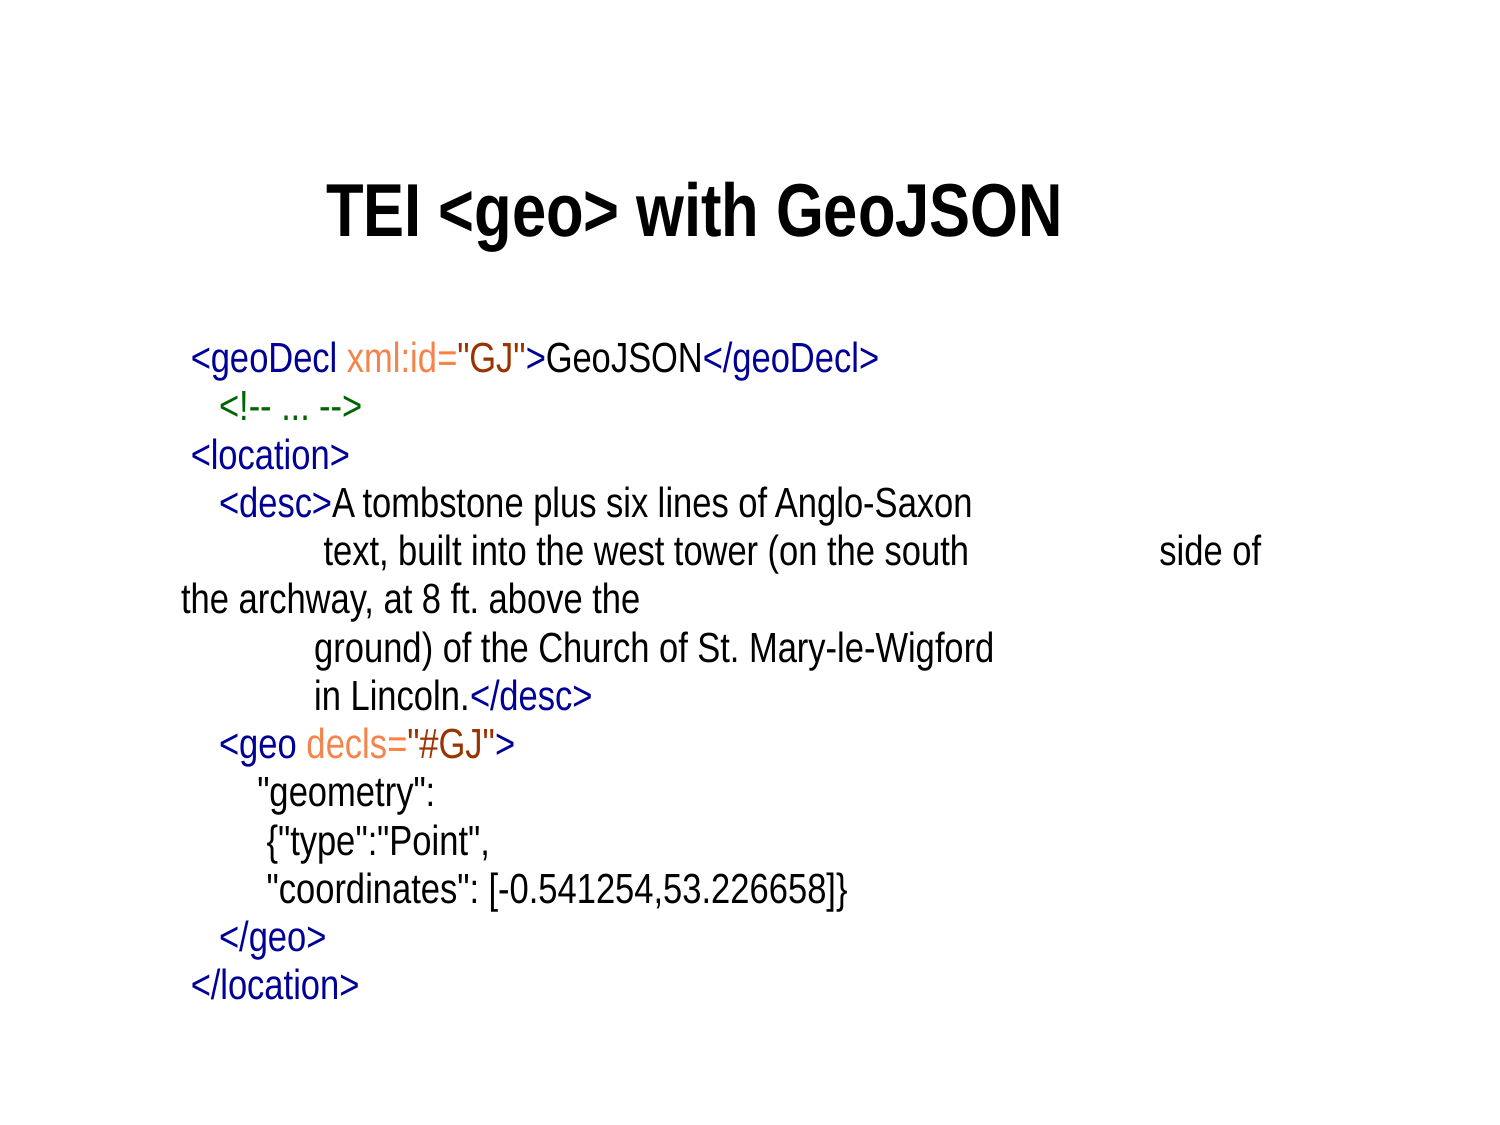

# TEI <geo> with GeoJSON
 <geoDecl xml:id="GJ">GeoJSON</geoDecl>
 <!-- ... -->
 <location>
 <desc>A tombstone plus six lines of Anglo-Saxon
 text, built into the west tower (on the south side of the archway, at 8 ft. above the
 ground) of the Church of St. Mary-le-Wigford
 in Lincoln.</desc>
 <geo decls="#GJ">
 "geometry":
 {"type":"Point",
 "coordinates": [-0.541254,53.226658]}
 </geo>
 </location>